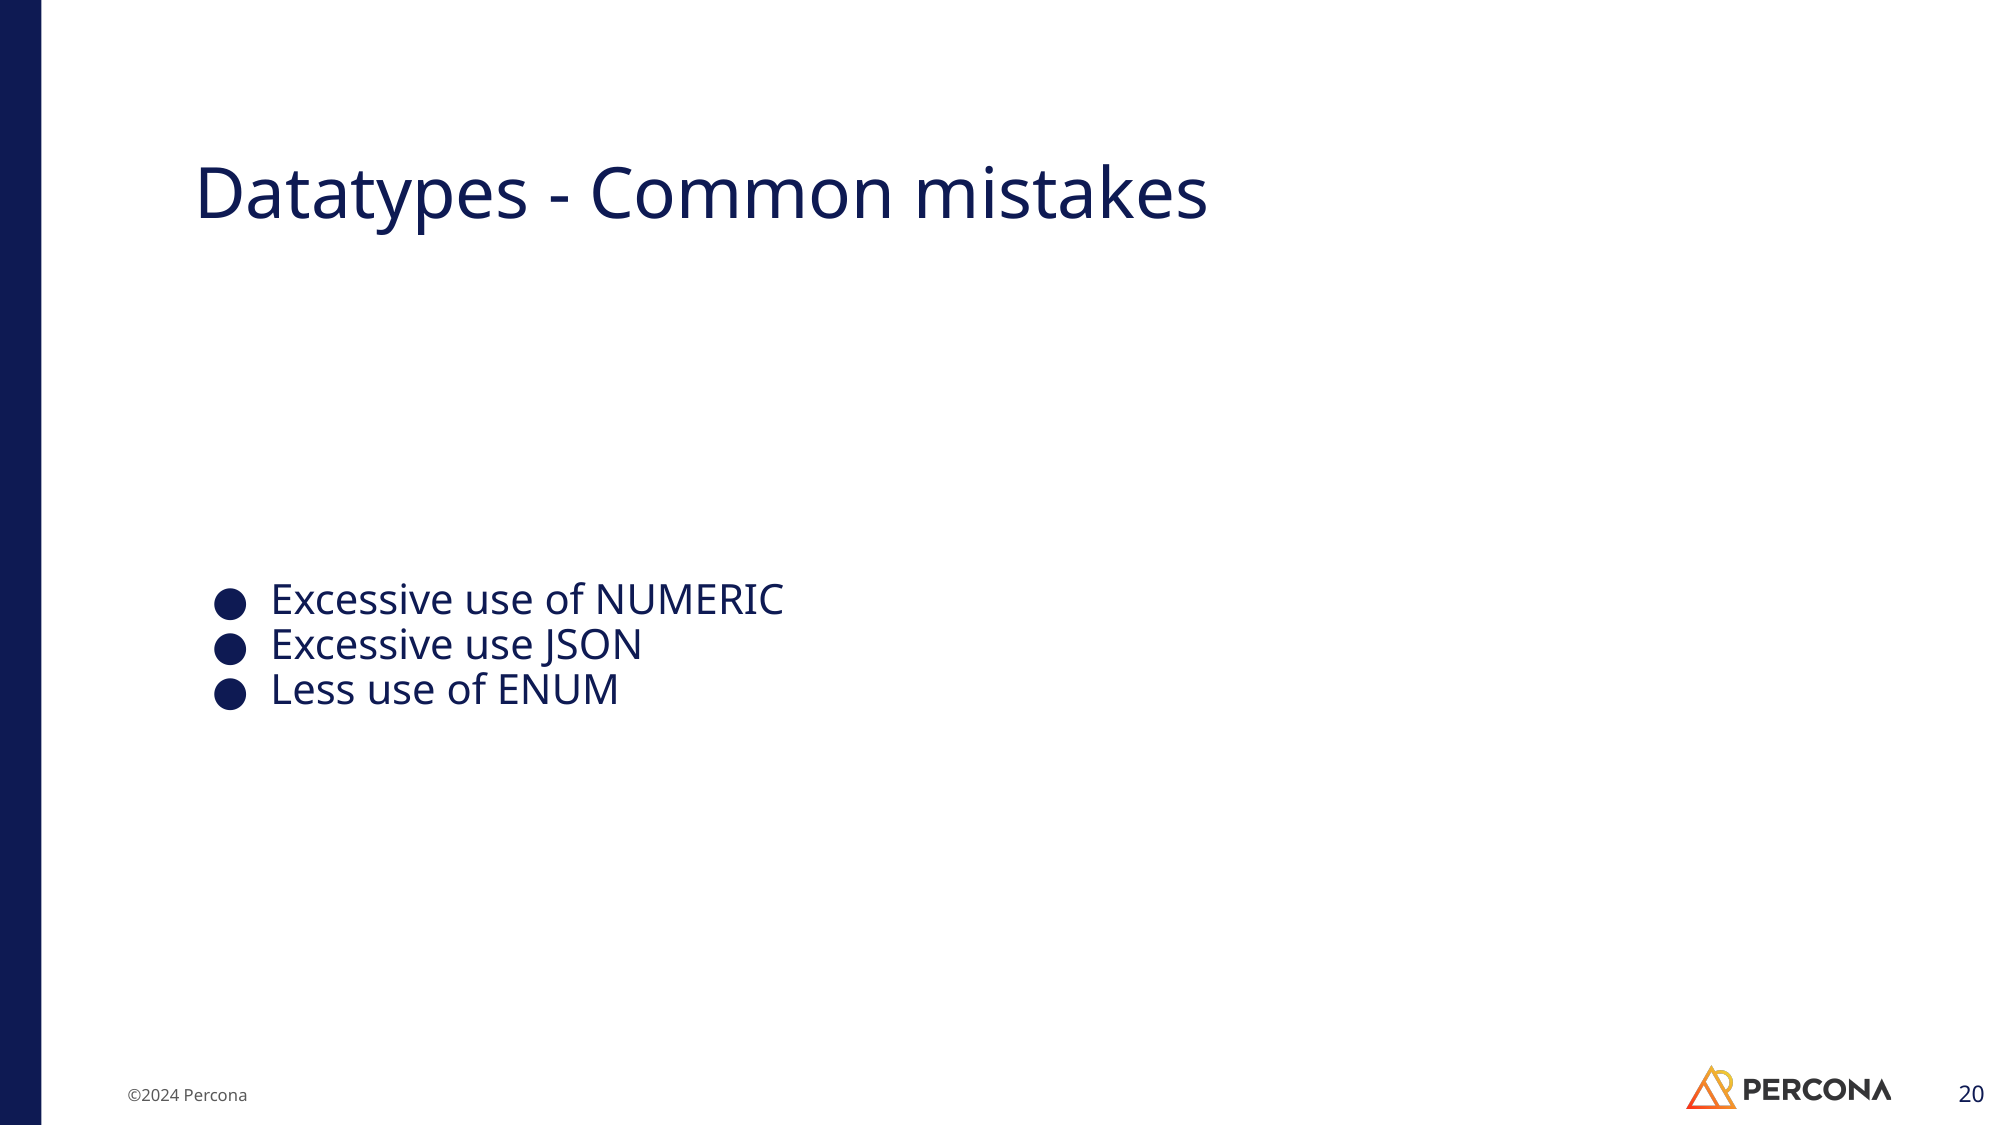

Datatypes - Common mistakes
# Excessive use of NUMERIC
Excessive use JSON
Less use of ENUM